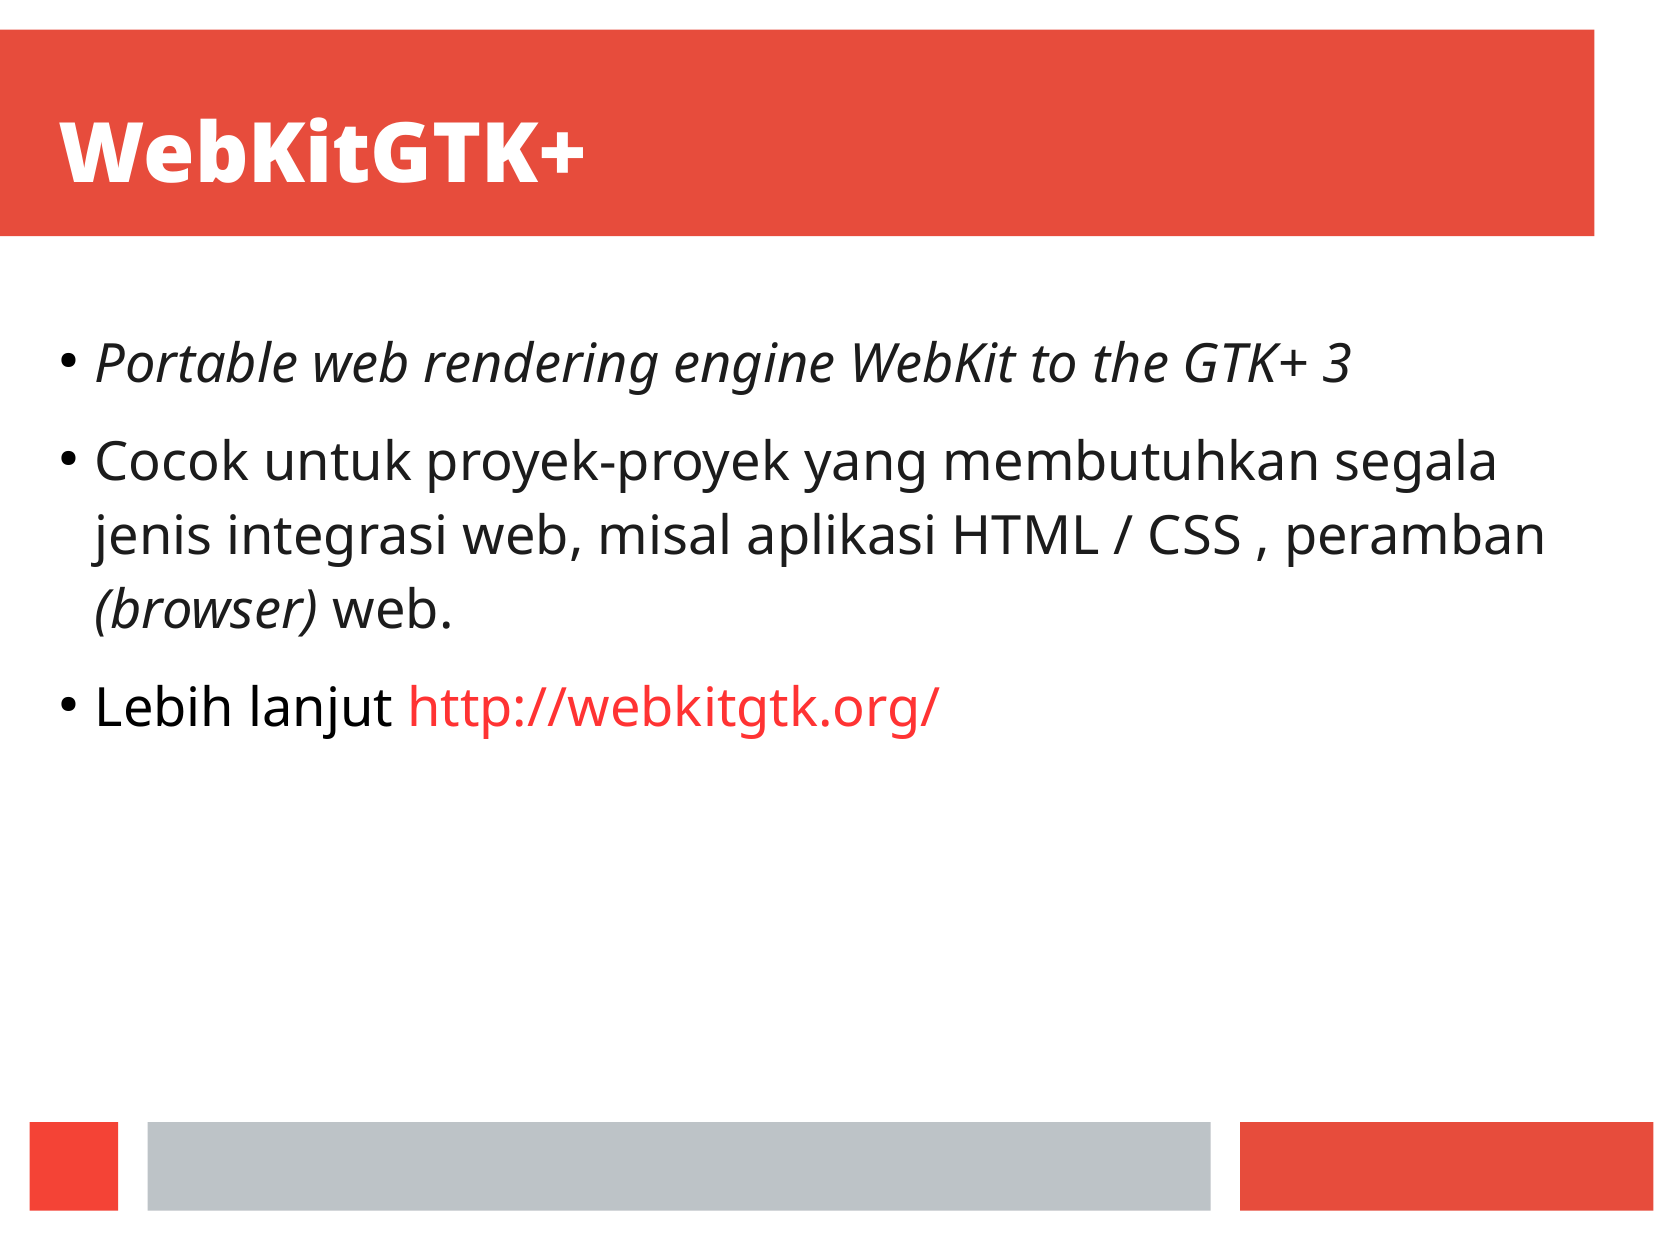

# WebKitGTK+
Portable web rendering engine WebKit to the GTK+ 3
Cocok untuk proyek-proyek yang membutuhkan segala jenis integrasi web, misal aplikasi HTML / CSS , peramban (browser) web.
Lebih lanjut http://webkitgtk.org/